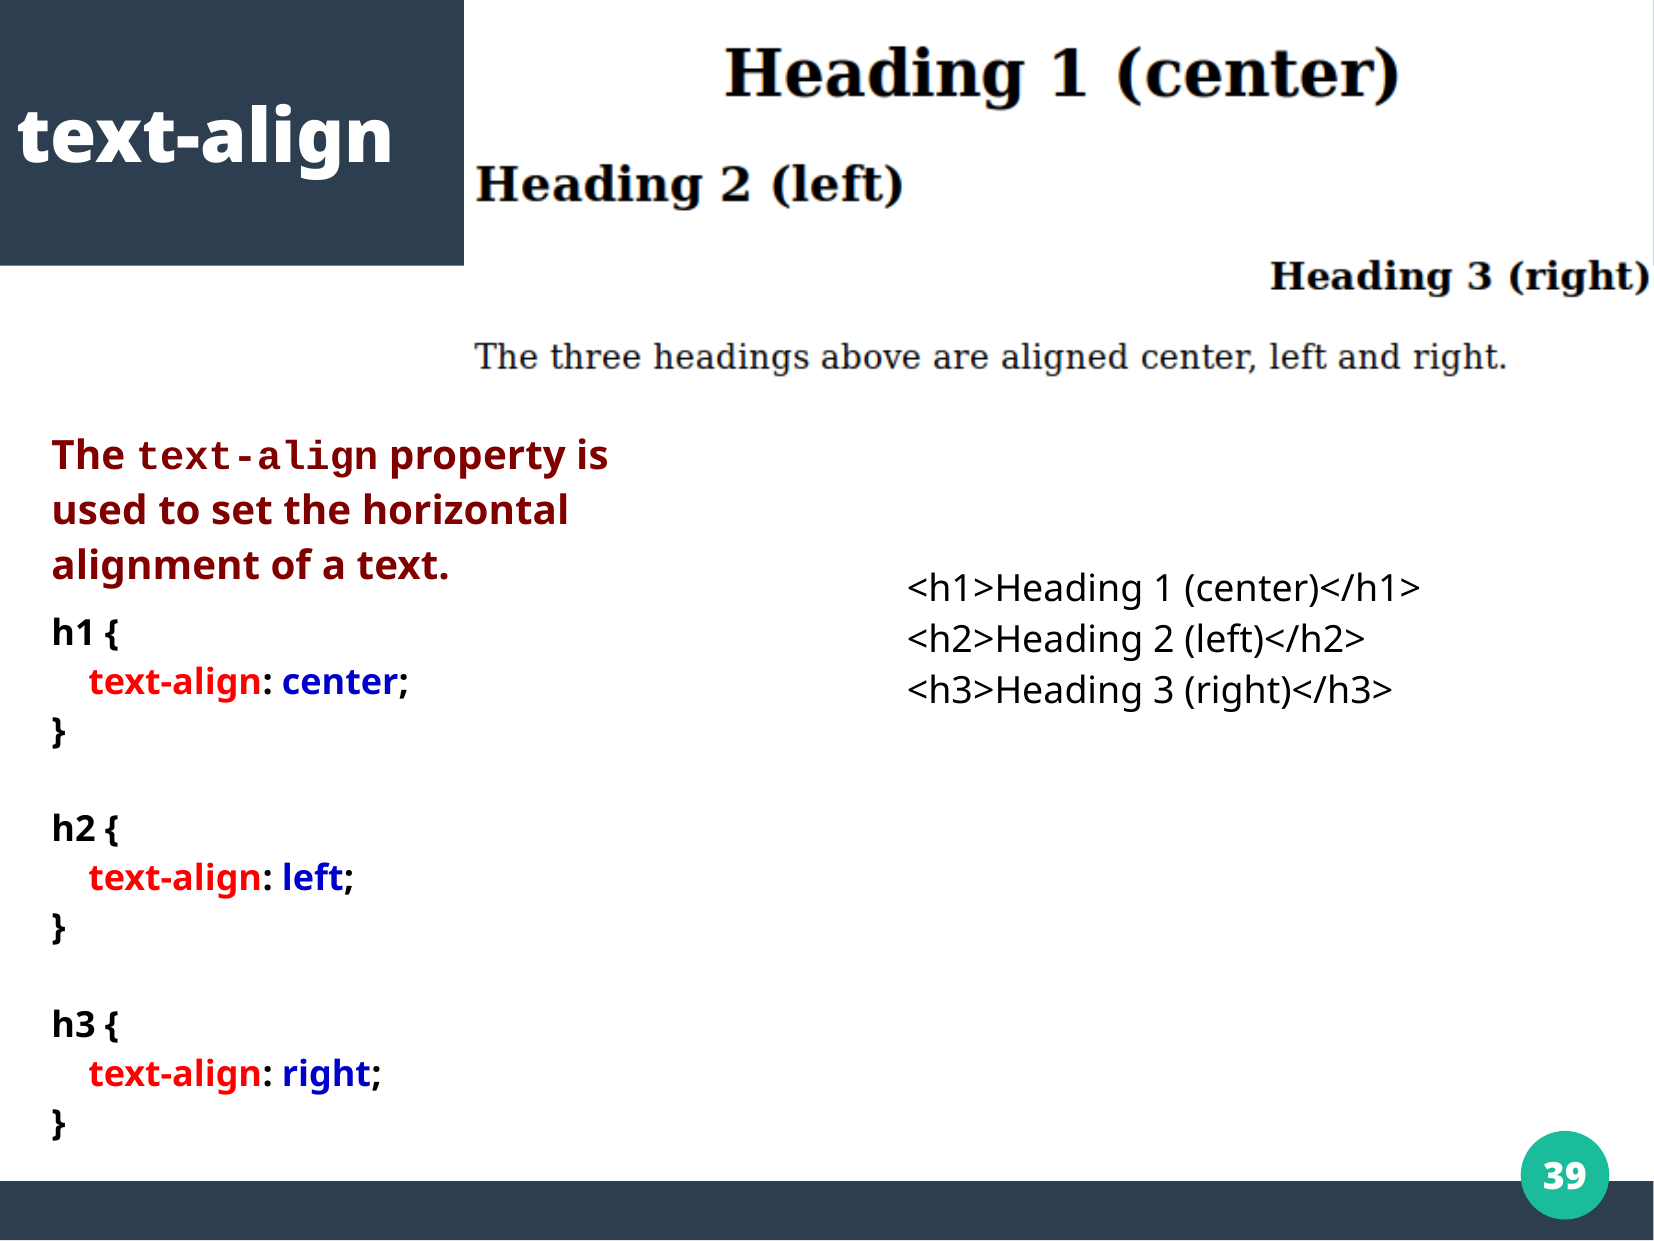

# text-align
The text-align property is used to set the horizontal alignment of a text.
h1 {
    text-align: center;
}
h2 {
    text-align: left;
}
h3 {
    text-align: right;
}
<h1>Heading 1 (center)</h1>
<h2>Heading 2 (left)</h2>
<h3>Heading 3 (right)</h3>
39